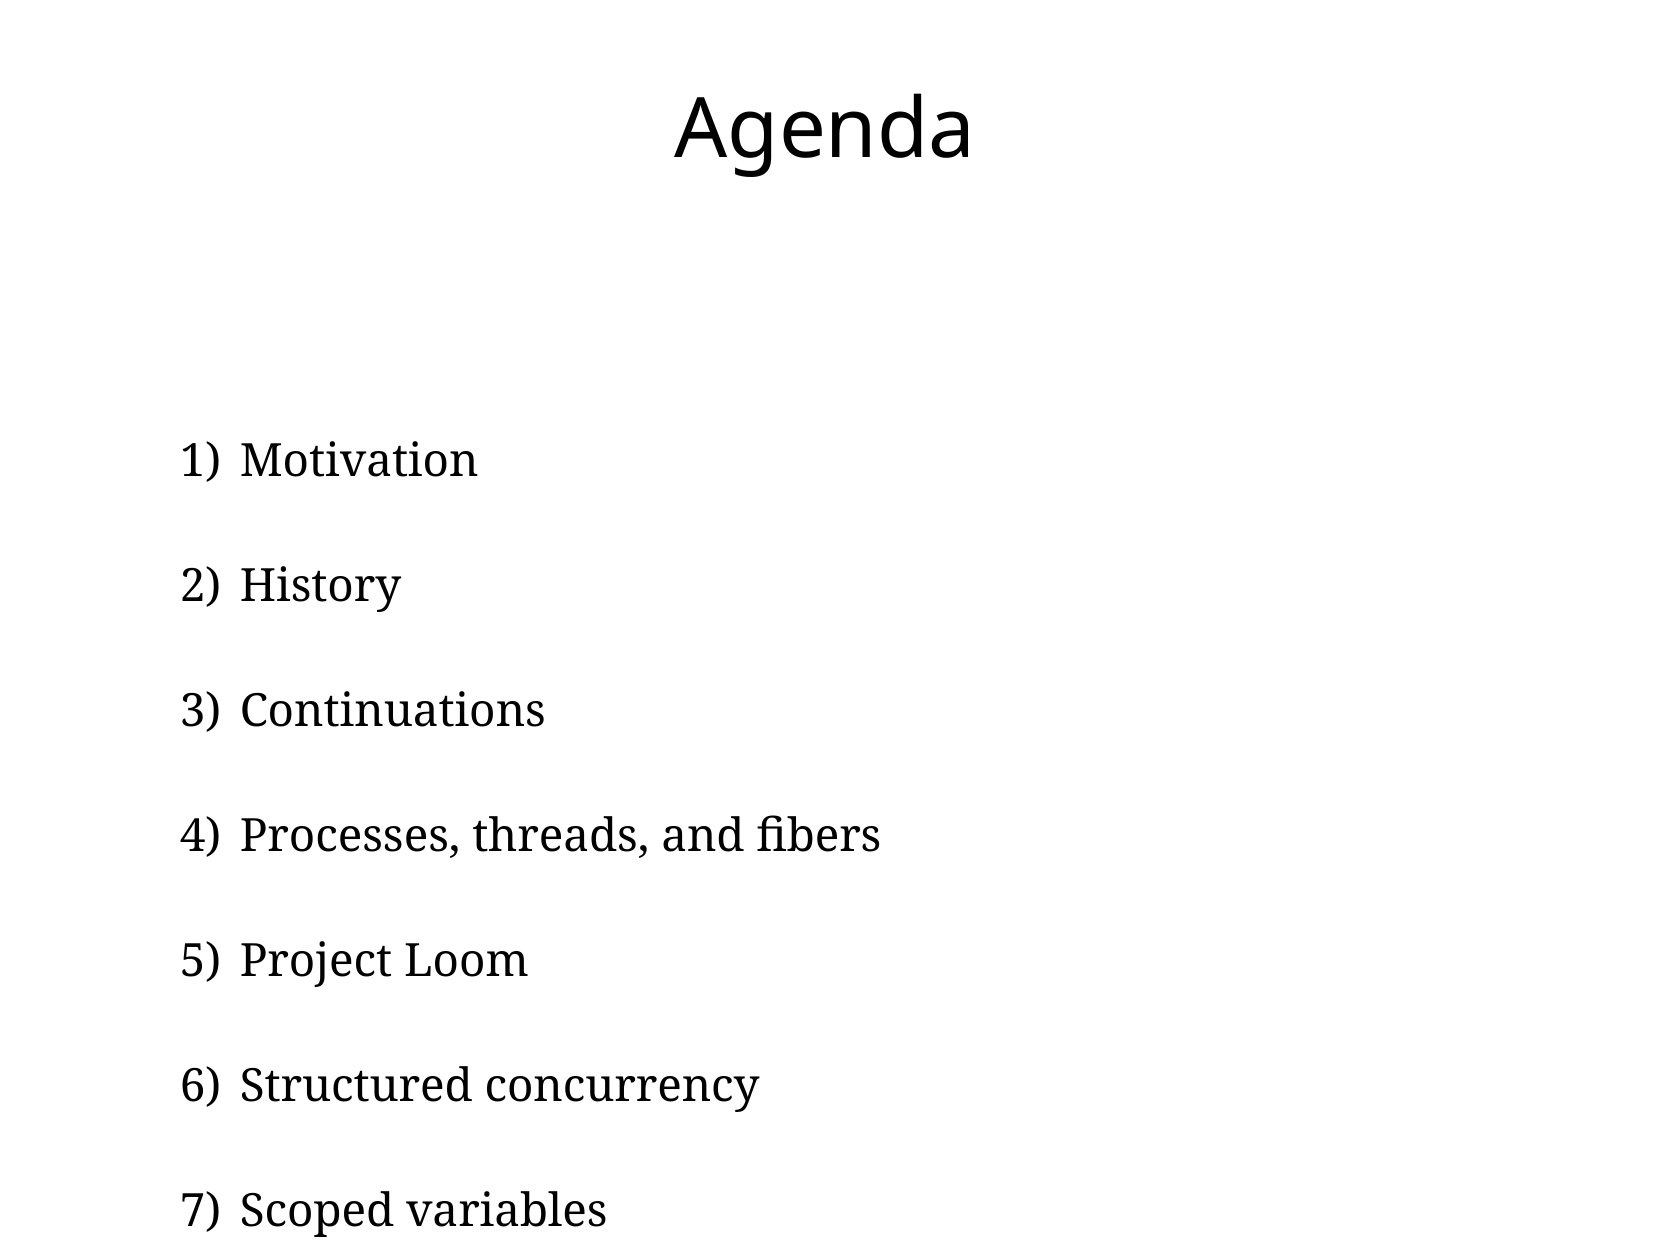

Agenda
Motivation
History
Continuations
Processes, threads, and fibers
Project Loom
Structured concurrency
Scoped variables